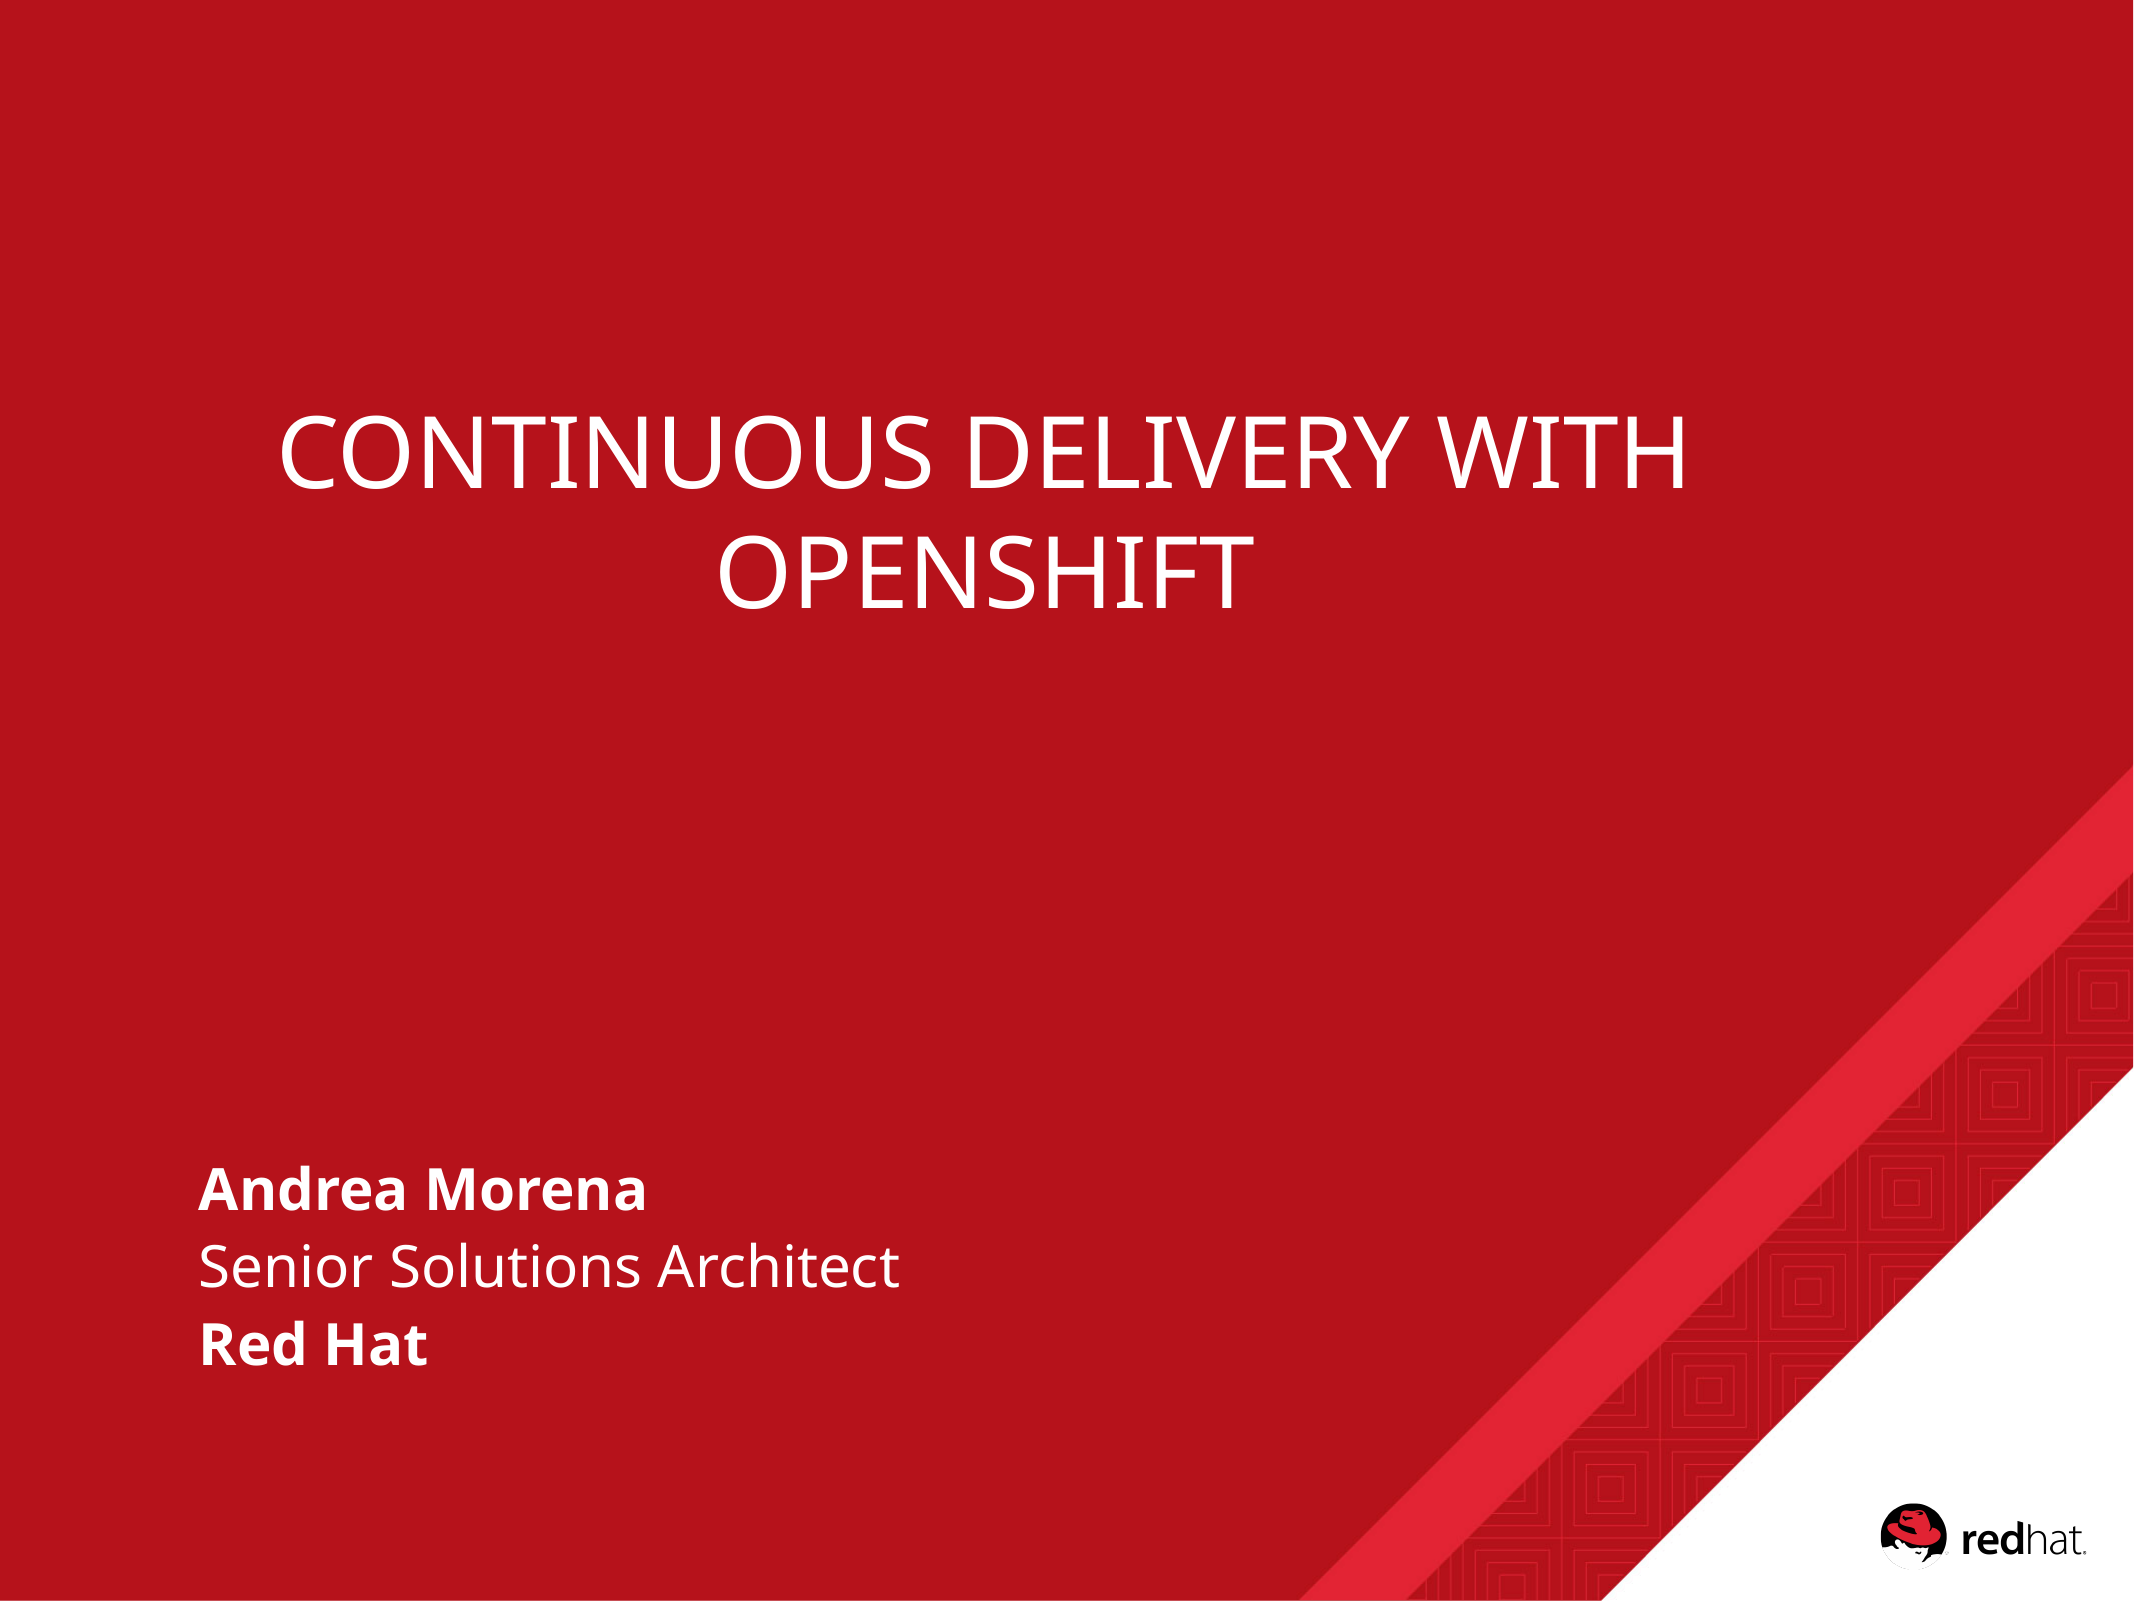

# Continuous Delivery with openshift
Andrea Morena
Senior Solutions Architect
Red Hat